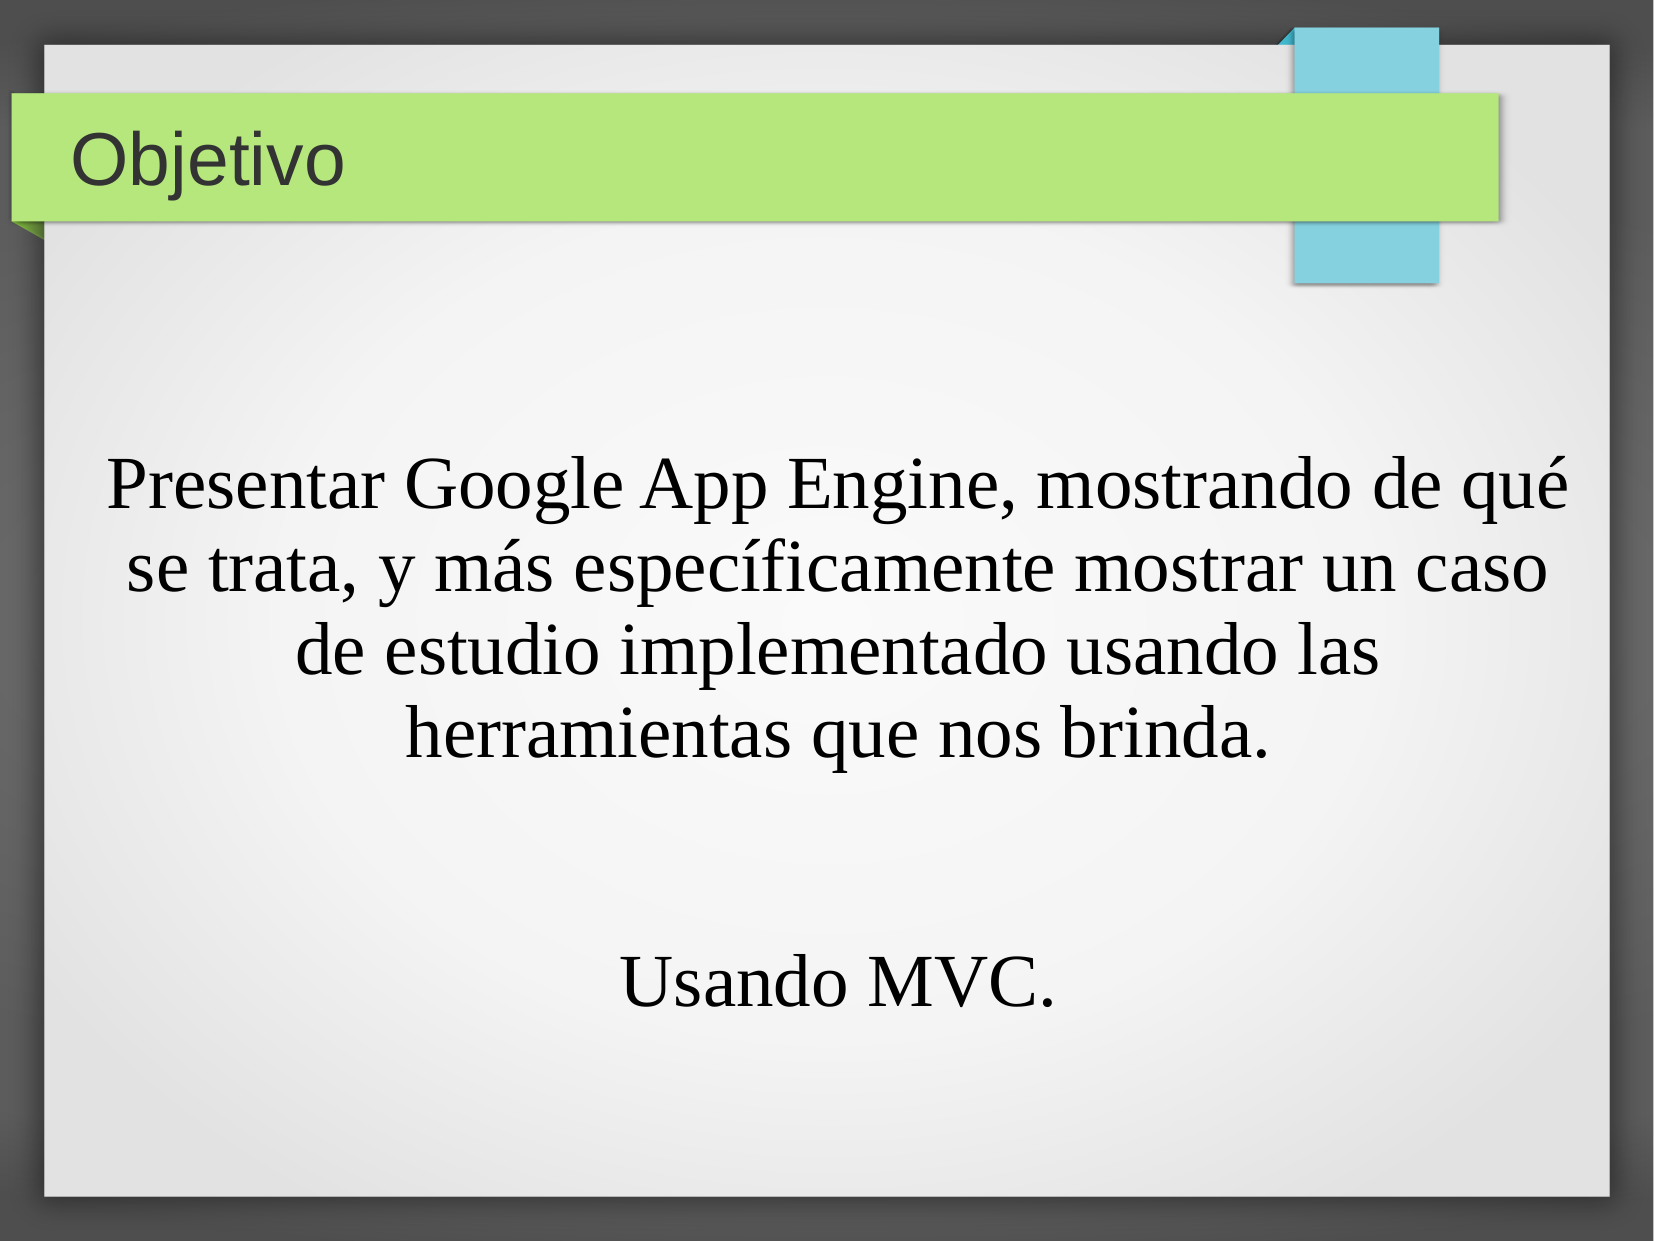

# Objetivo
Presentar Google App Engine, mostrando de qué se trata, y más específicamente mostrar un caso de estudio implementado usando las herramientas que nos brinda.
Usando MVC.